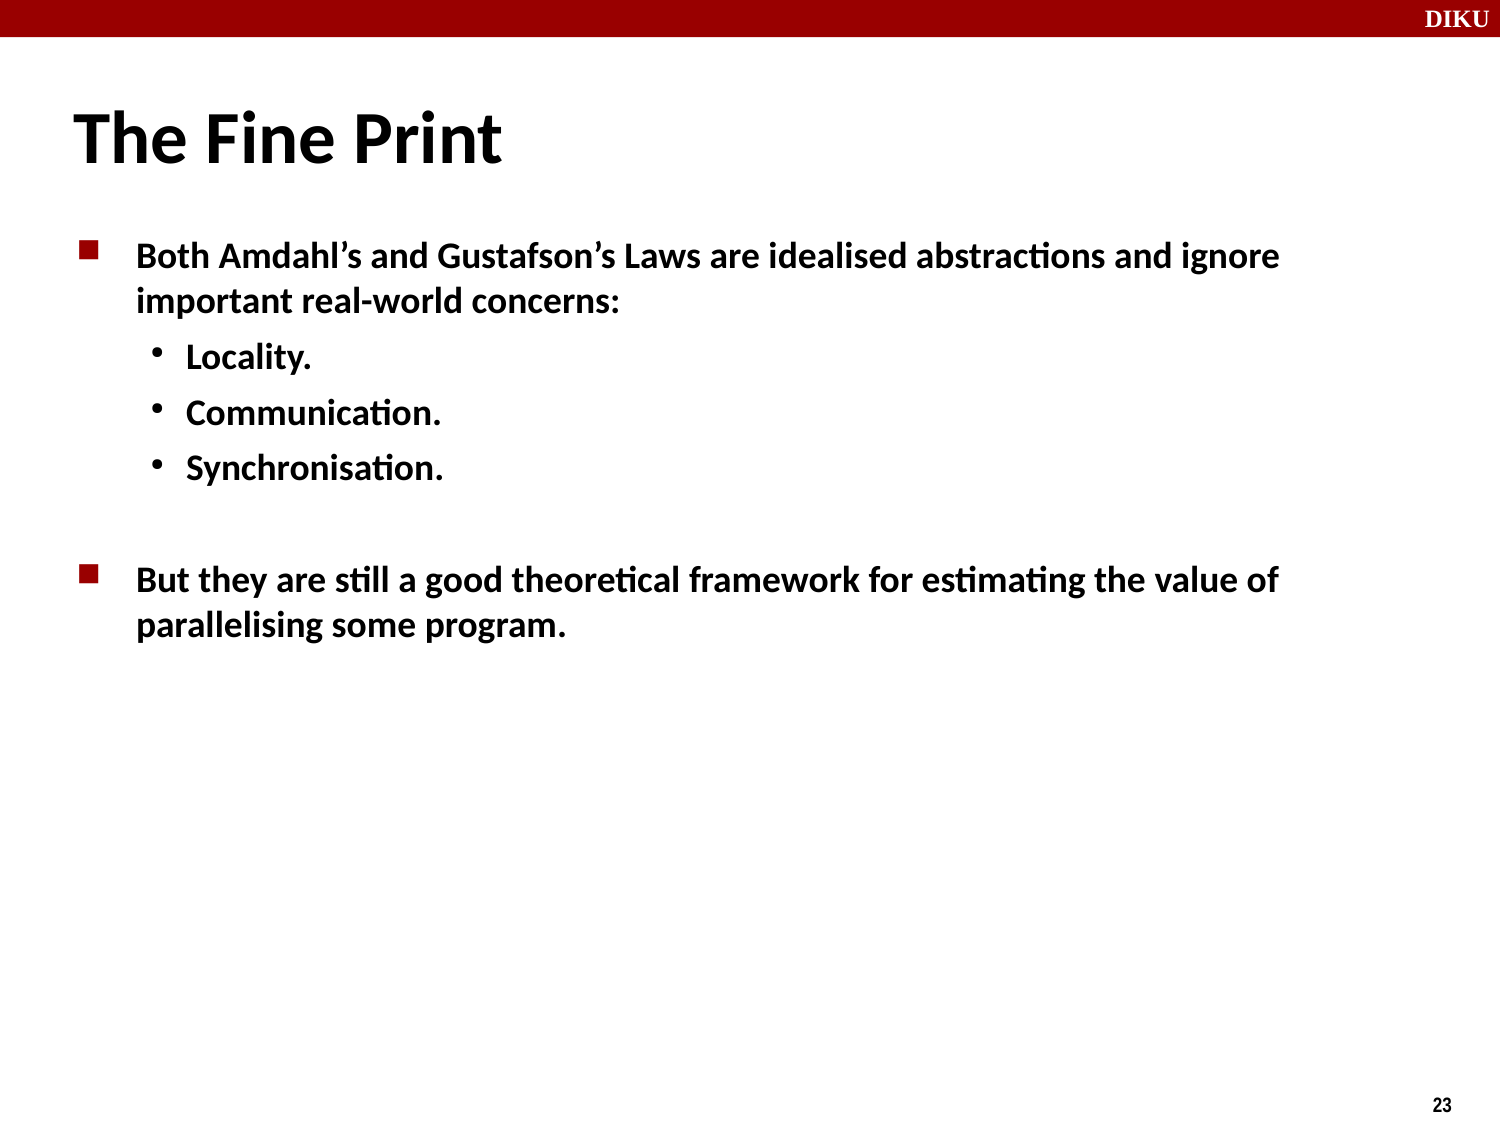

The Fine Print
Both Amdahl’s and Gustafson’s Laws are idealised abstractions and ignore important real-world concerns:
Locality.
Communication.
Synchronisation.
But they are still a good theoretical framework for estimating the value of parallelising some program.